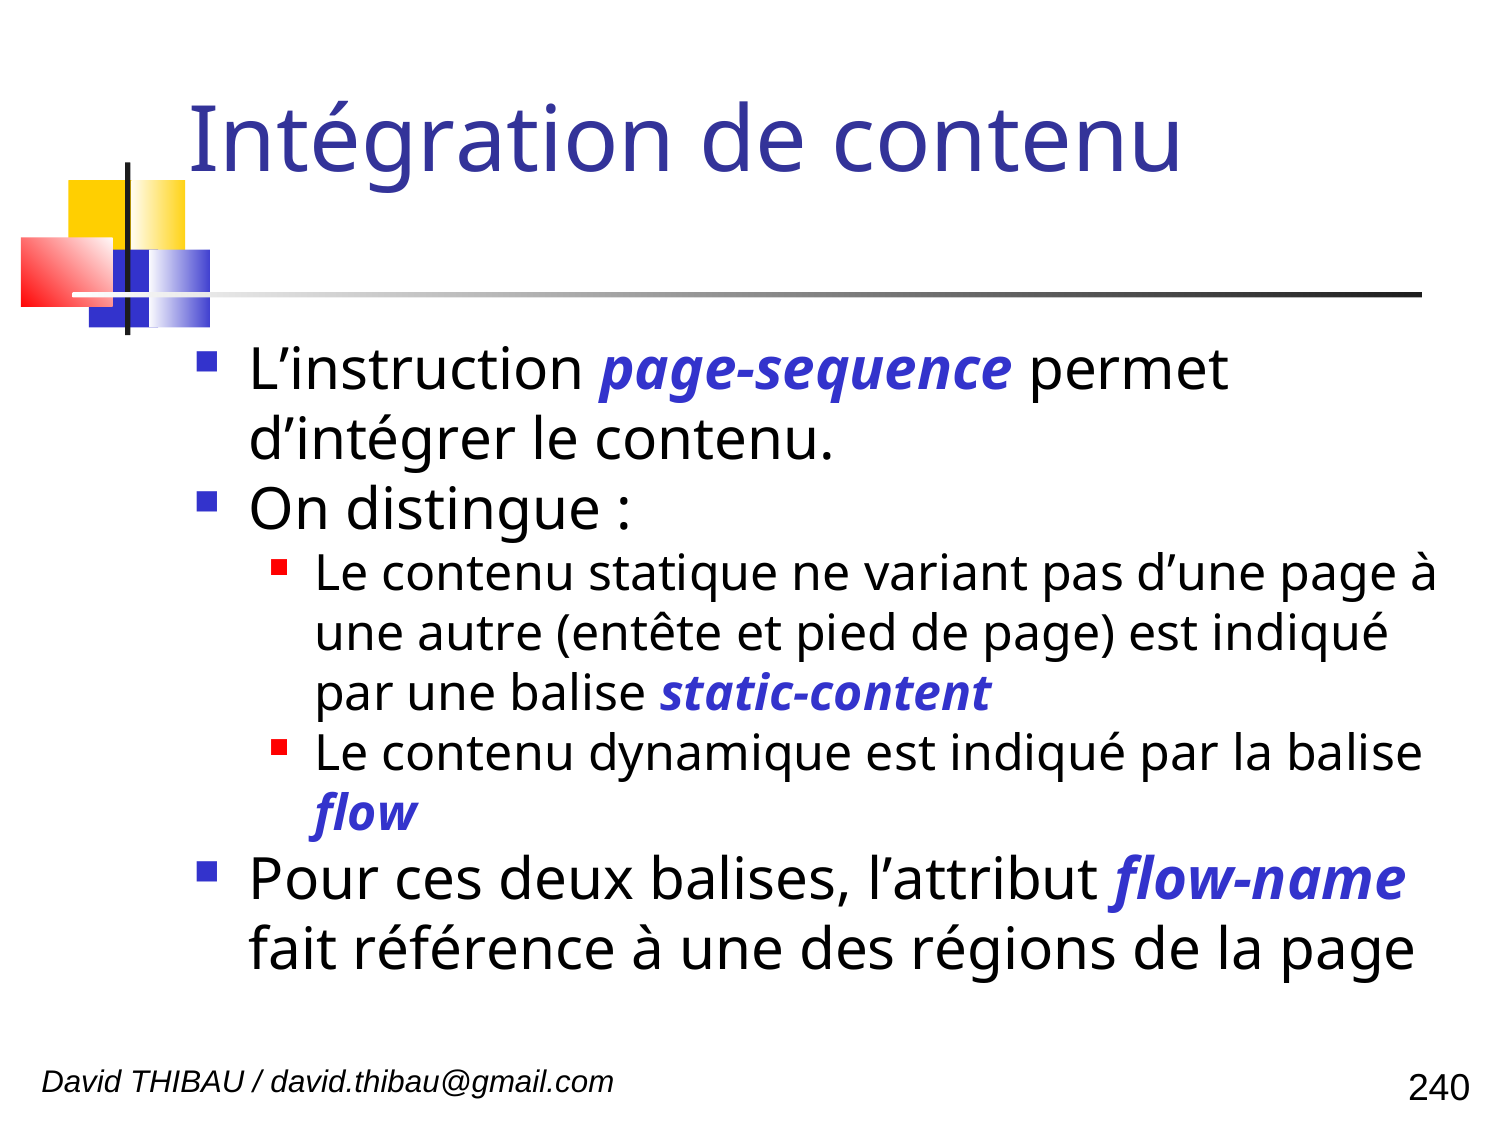

# Intégration de contenu
L’instruction page-sequence permet d’intégrer le contenu.
On distingue :
Le contenu statique ne variant pas d’une page à une autre (entête et pied de page) est indiqué par une balise static-content
Le contenu dynamique est indiqué par la balise flow
Pour ces deux balises, l’attribut flow-name fait référence à une des régions de la page